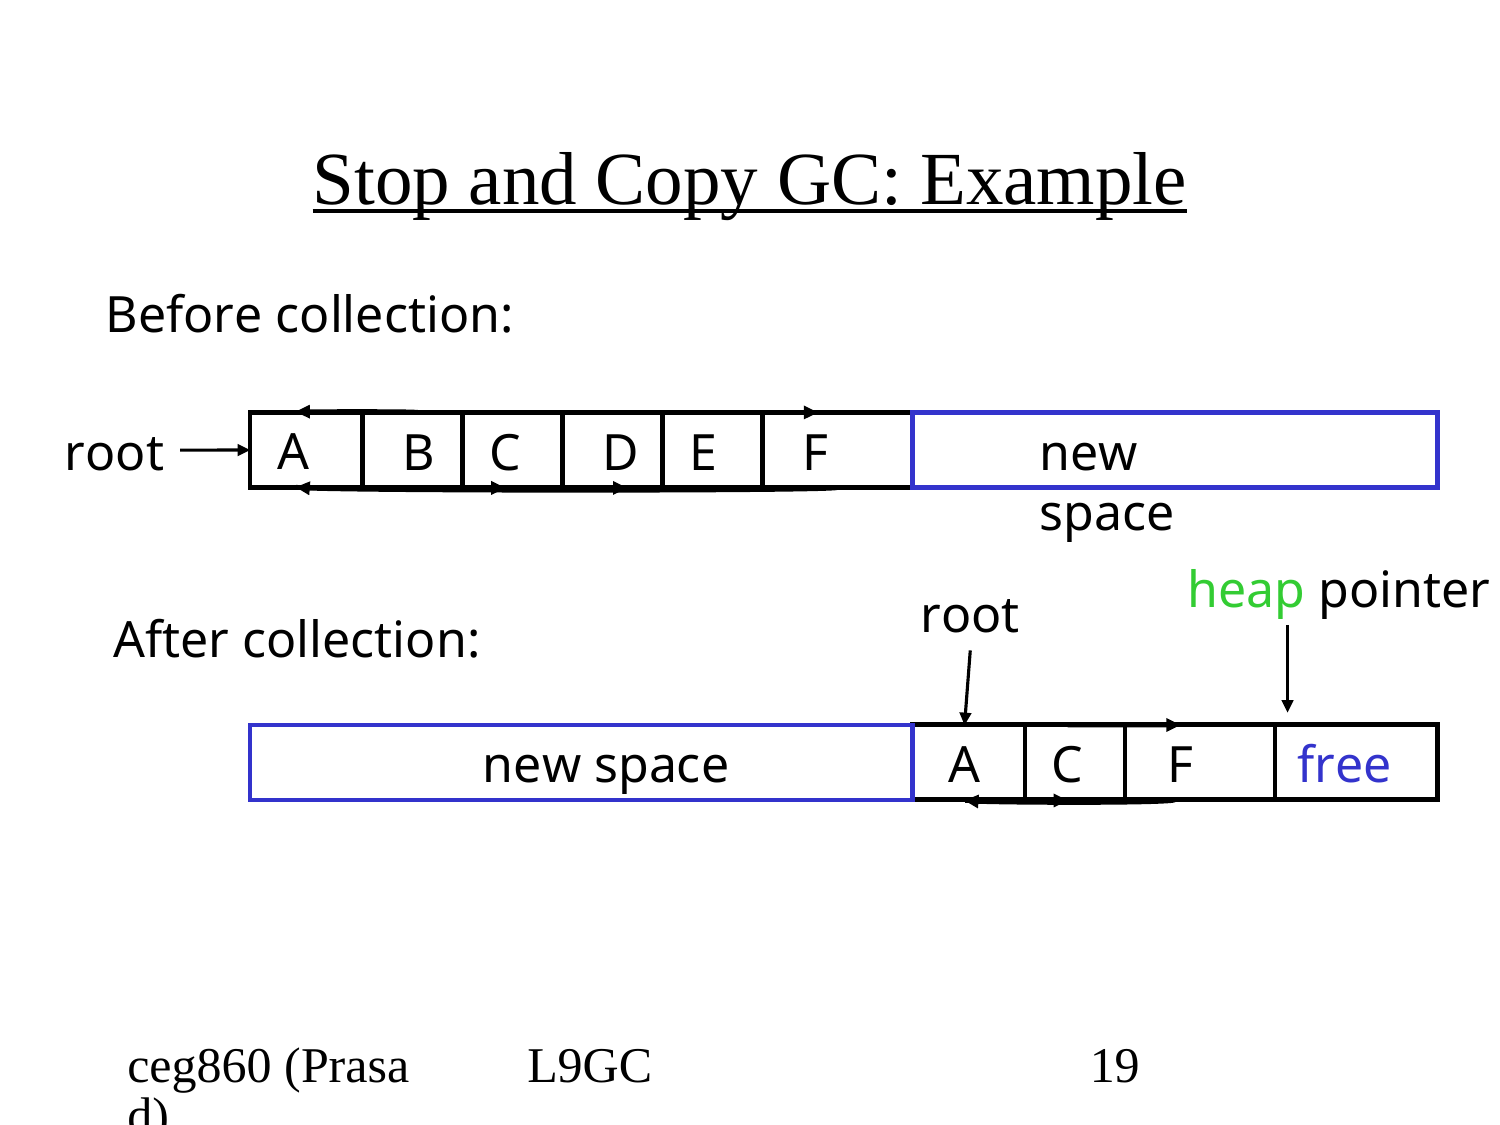

# Stop and Copy GC: Example
Before collection:
A
root
B
C
D
E
F
new space
heap pointer
root
After collection:
new space
A
C
F
free
ceg860 (Prasad)
L9GC
19